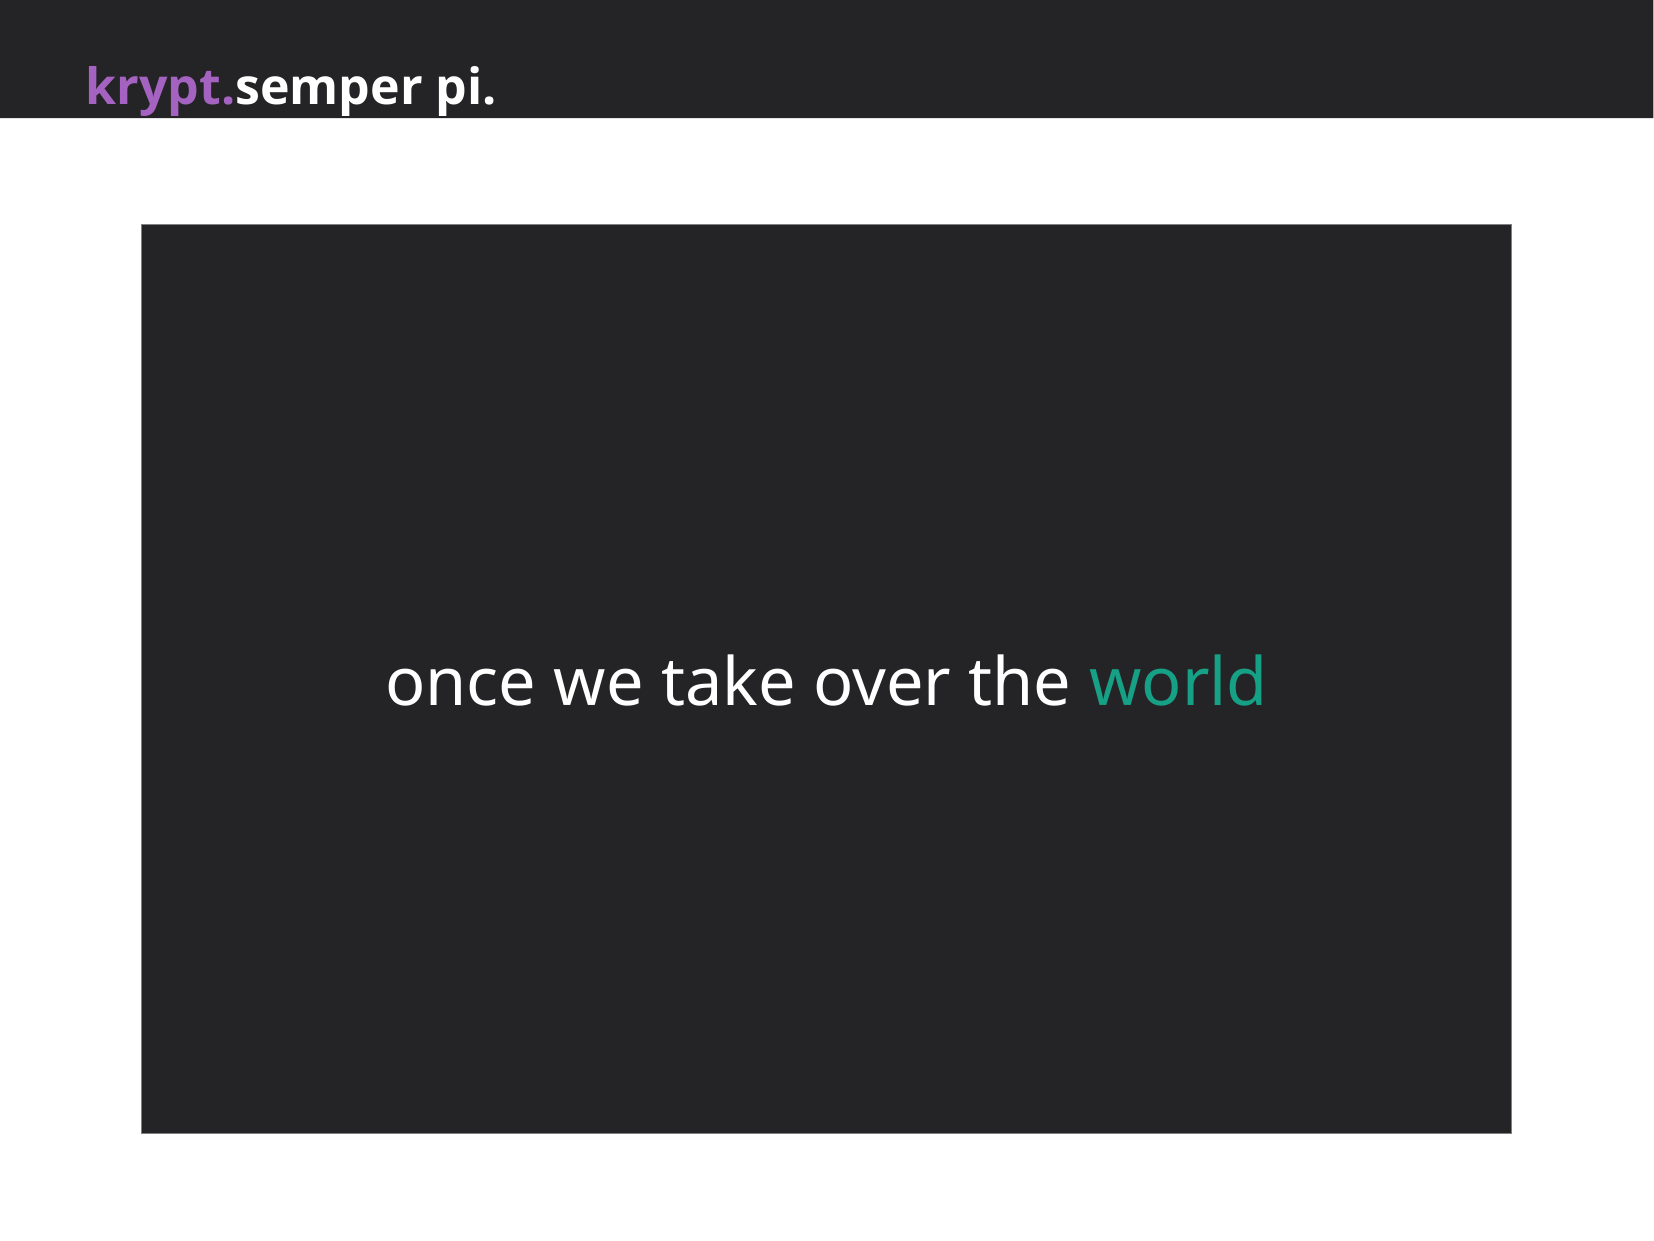

krypt.semper pi.
once we take over the world
krypt first of all is a framework